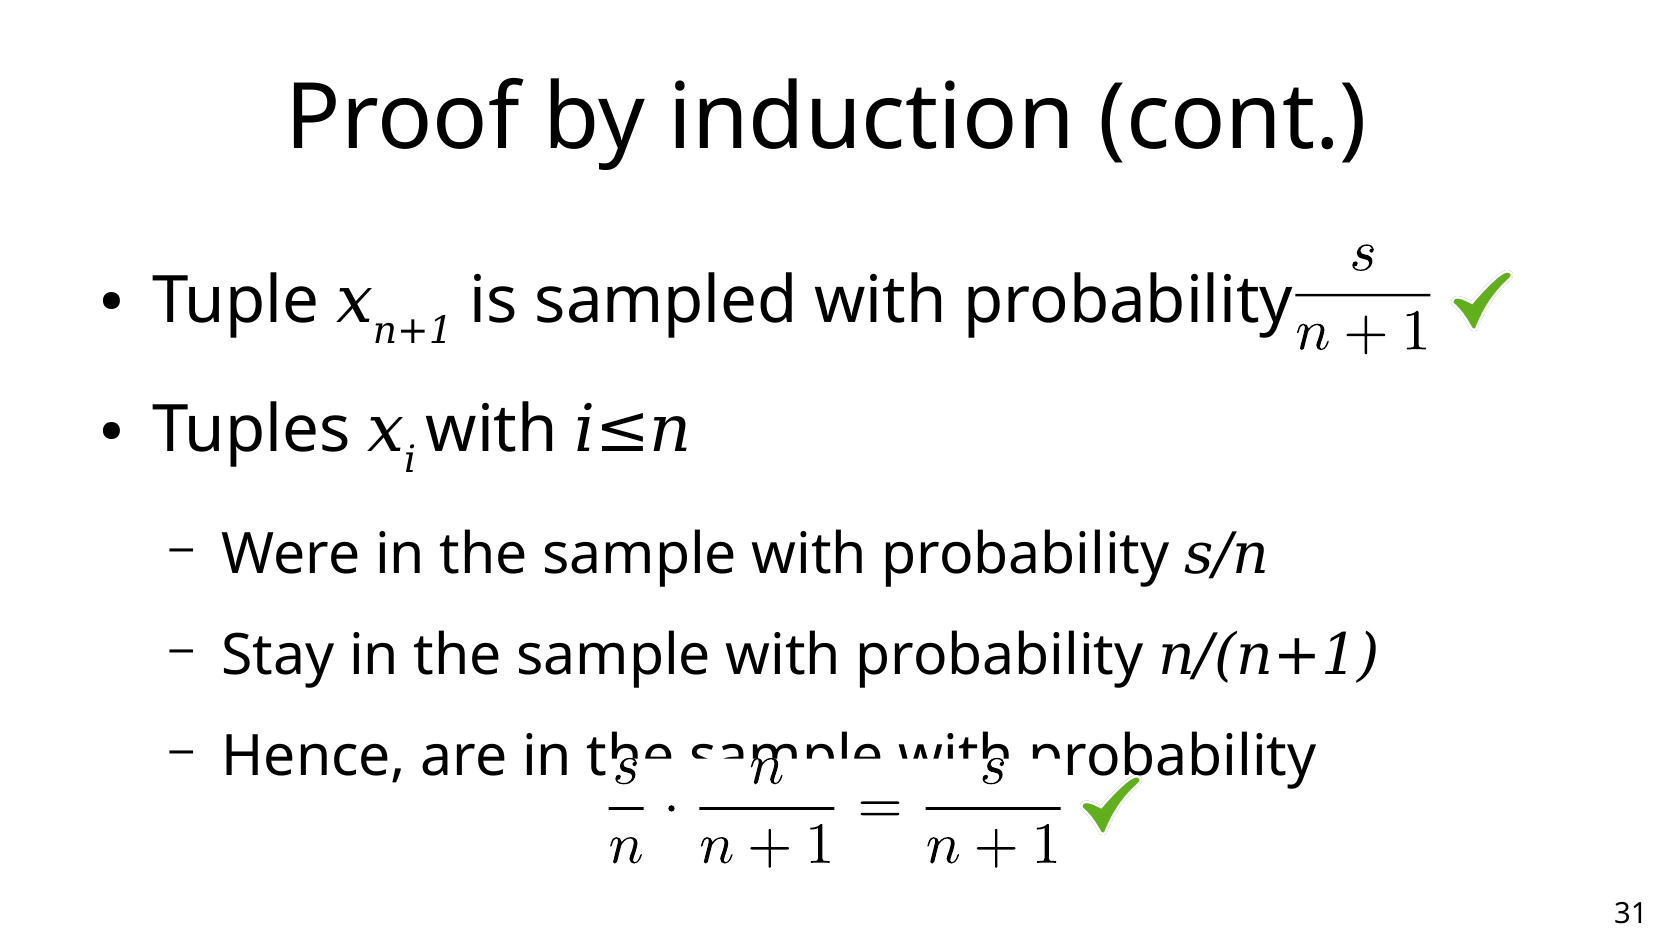

# Proof by induction (cont.)
Tuple xn+1 is sampled with probability
Tuples xi with i≤n
Were in the sample with probability s/n
Stay in the sample with probability n/(n+1)
Hence, are in the sample with probability
31